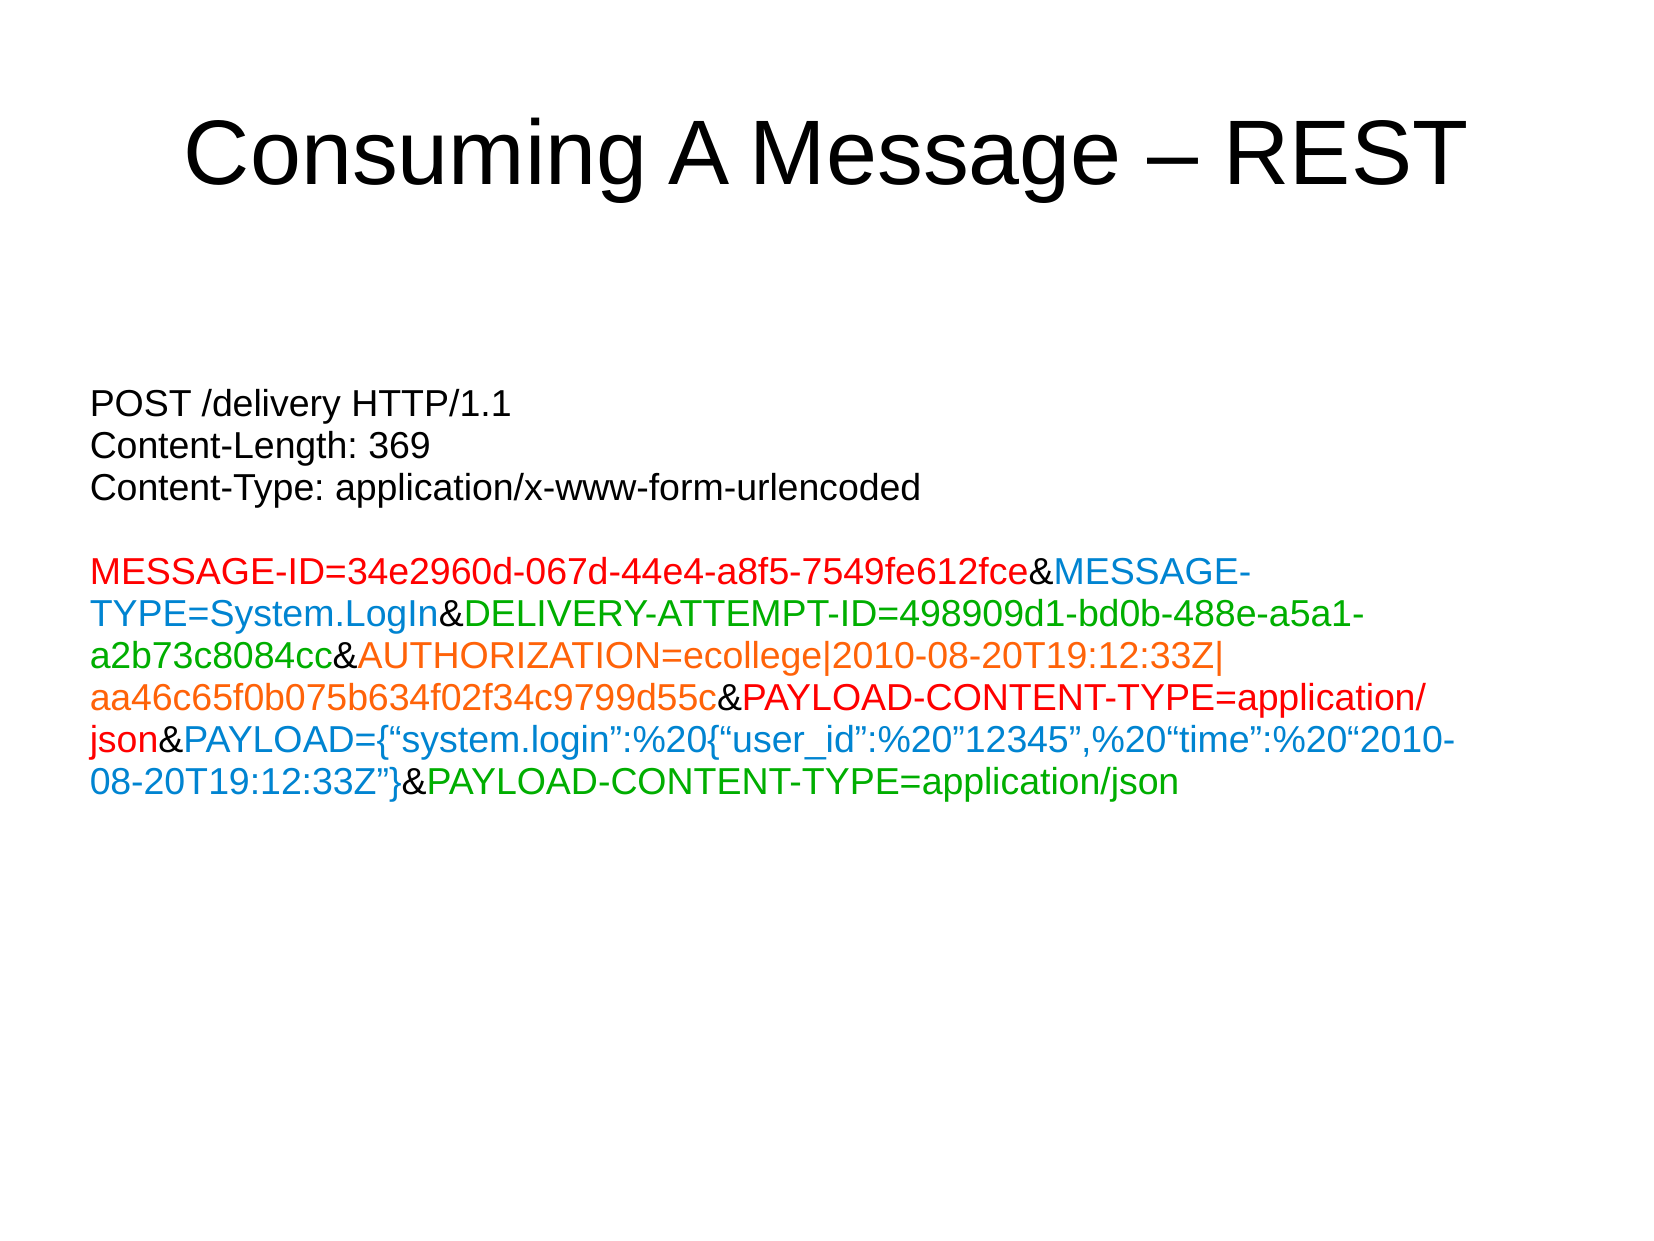

# Consuming A Message – REST
POST /delivery HTTP/1.1
Content-Length: 369
Content-Type: application/x-www-form-urlencoded
MESSAGE-ID=34e2960d-067d-44e4-a8f5-7549fe612fce&MESSAGE-TYPE=System.LogIn&DELIVERY-ATTEMPT-ID=498909d1-bd0b-488e-a5a1-a2b73c8084cc&AUTHORIZATION=ecollege|2010-08-20T19:12:33Z|aa46c65f0b075b634f02f34c9799d55c&PAYLOAD-CONTENT-TYPE=application/json&PAYLOAD={“system.login”:%20{“user_id”:%20”12345”,%20“time”:%20“2010-08-20T19:12:33Z”}&PAYLOAD-CONTENT-TYPE=application/json